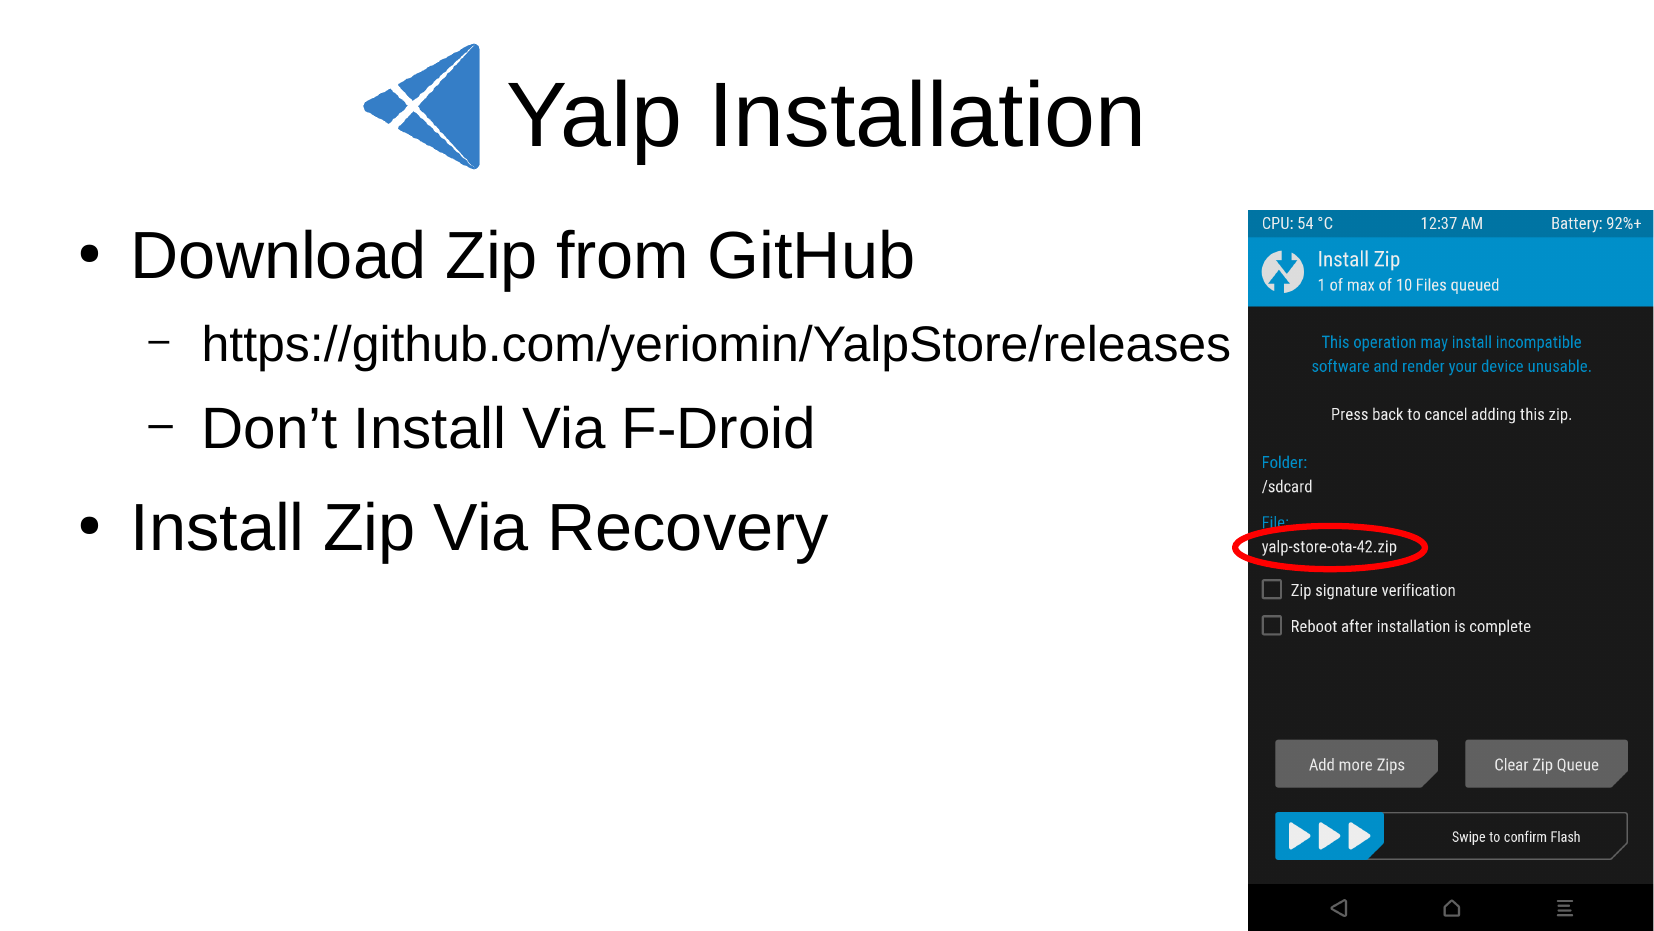

# Yalp Installation
Download Zip from GitHub
https://github.com/yeriomin/YalpStore/releases
Don’t Install Via F-Droid
Install Zip Via Recovery